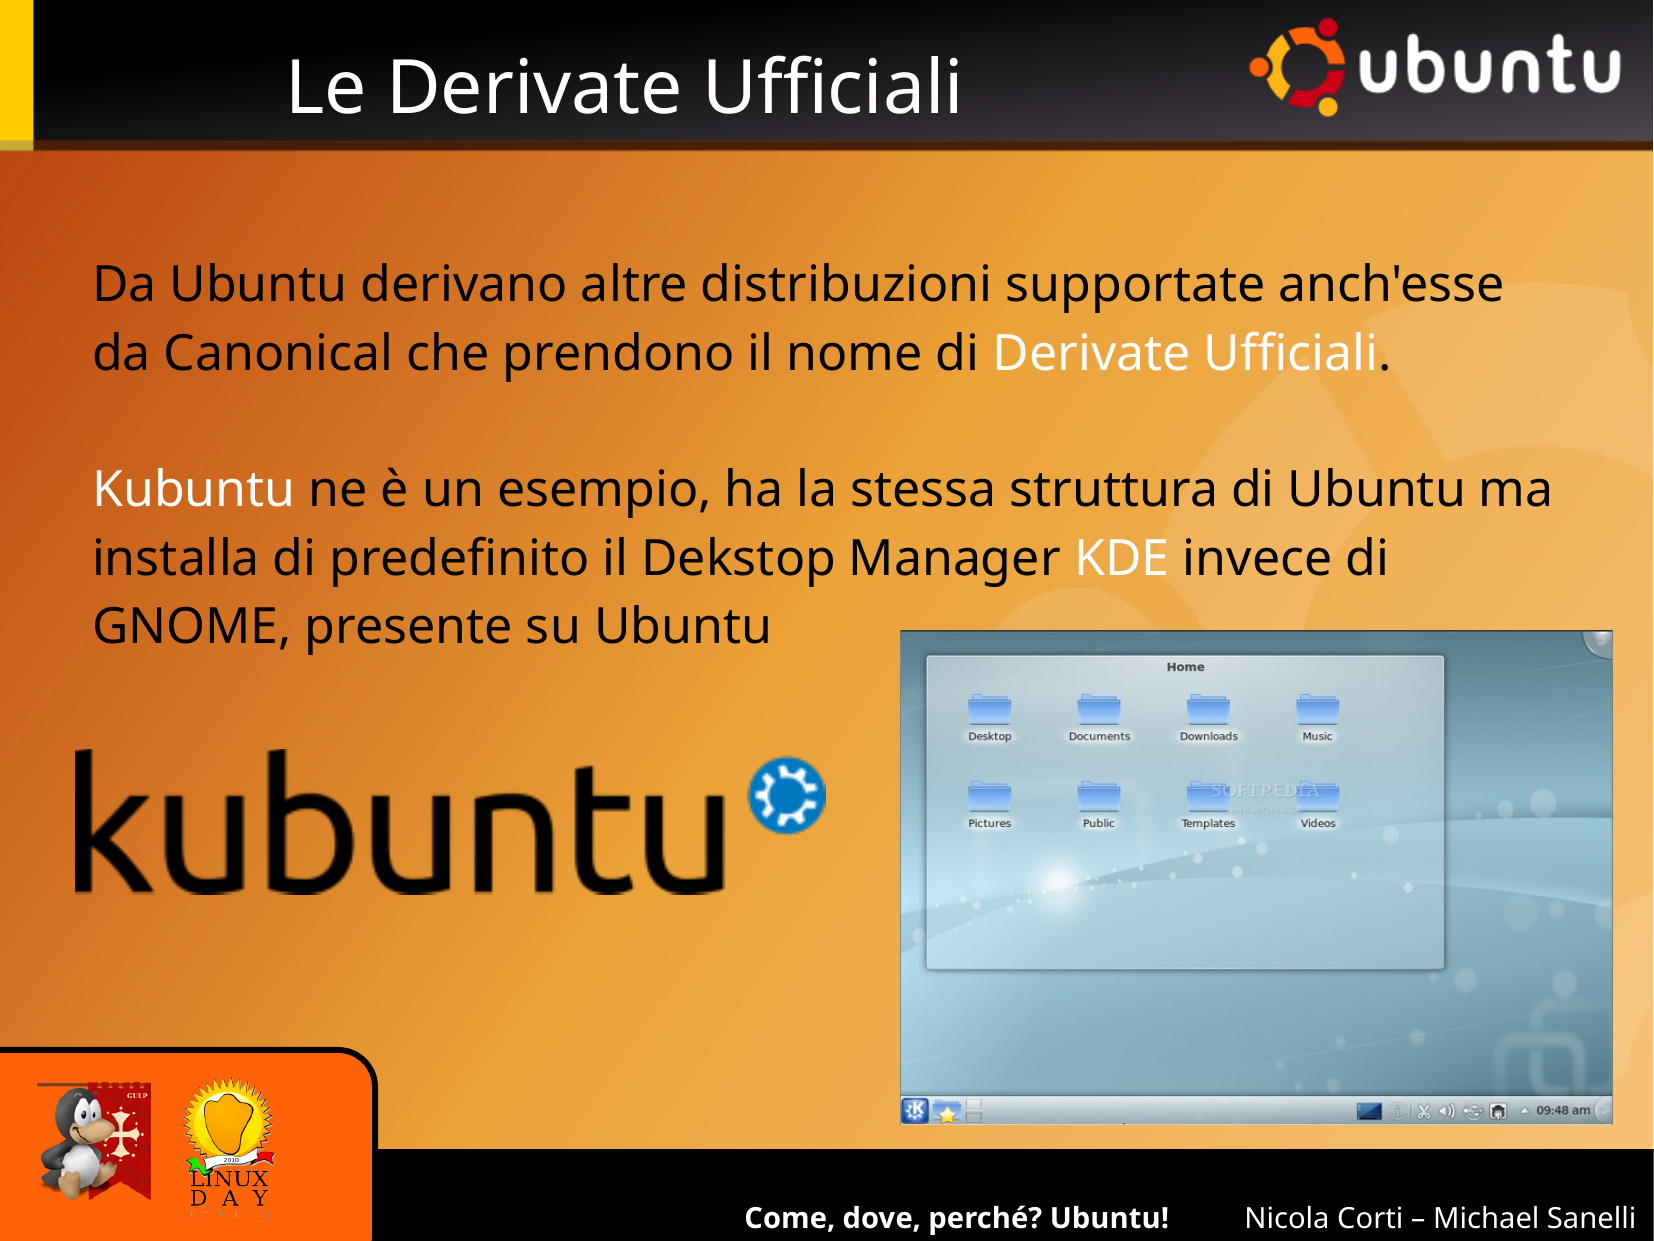

# Le Derivate Ufficiali
Da Ubuntu derivano altre distribuzioni supportate anch'esse da Canonical che prendono il nome di Derivate Ufficiali.
Kubuntu ne è un esempio, ha la stessa struttura di Ubuntu ma installa di predefinito il Dekstop Manager KDE invece di GNOME, presente su Ubuntu